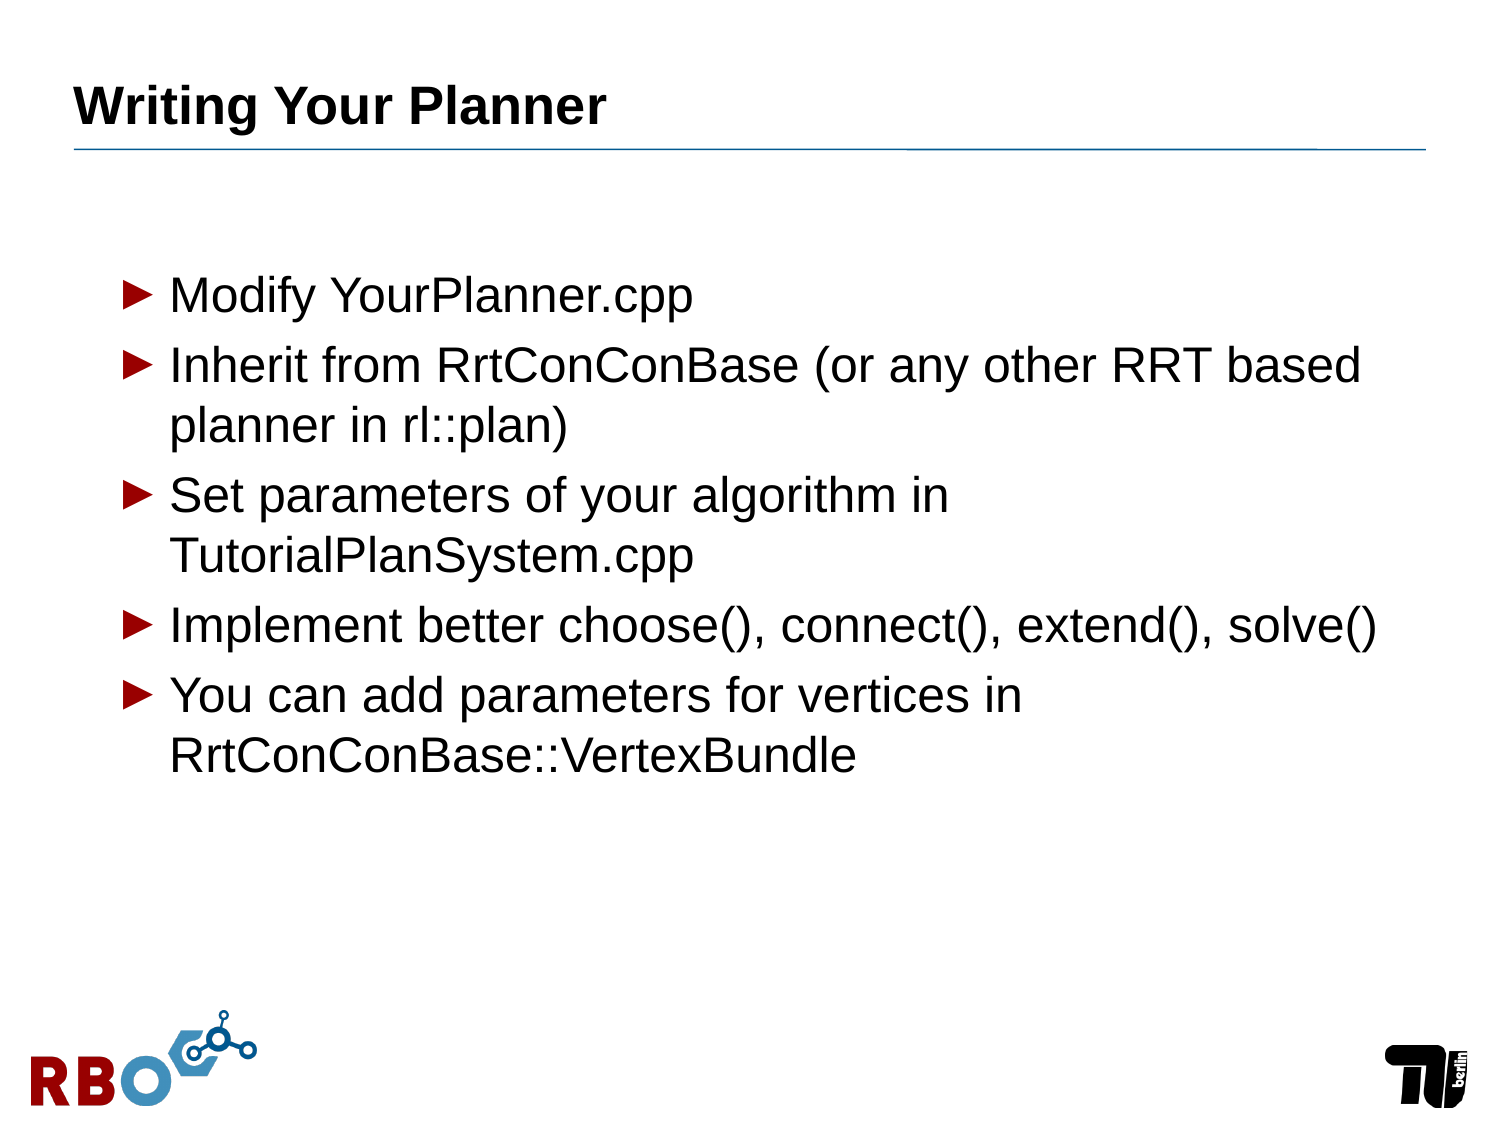

# Writing Your Planner
Modify YourPlanner.cpp
Inherit from RrtConConBase (or any other RRT based planner in rl::plan)
Set parameters of your algorithm in TutorialPlanSystem.cpp
Implement better choose(), connect(), extend(), solve()
You can add parameters for vertices in RrtConConBase::VertexBundle